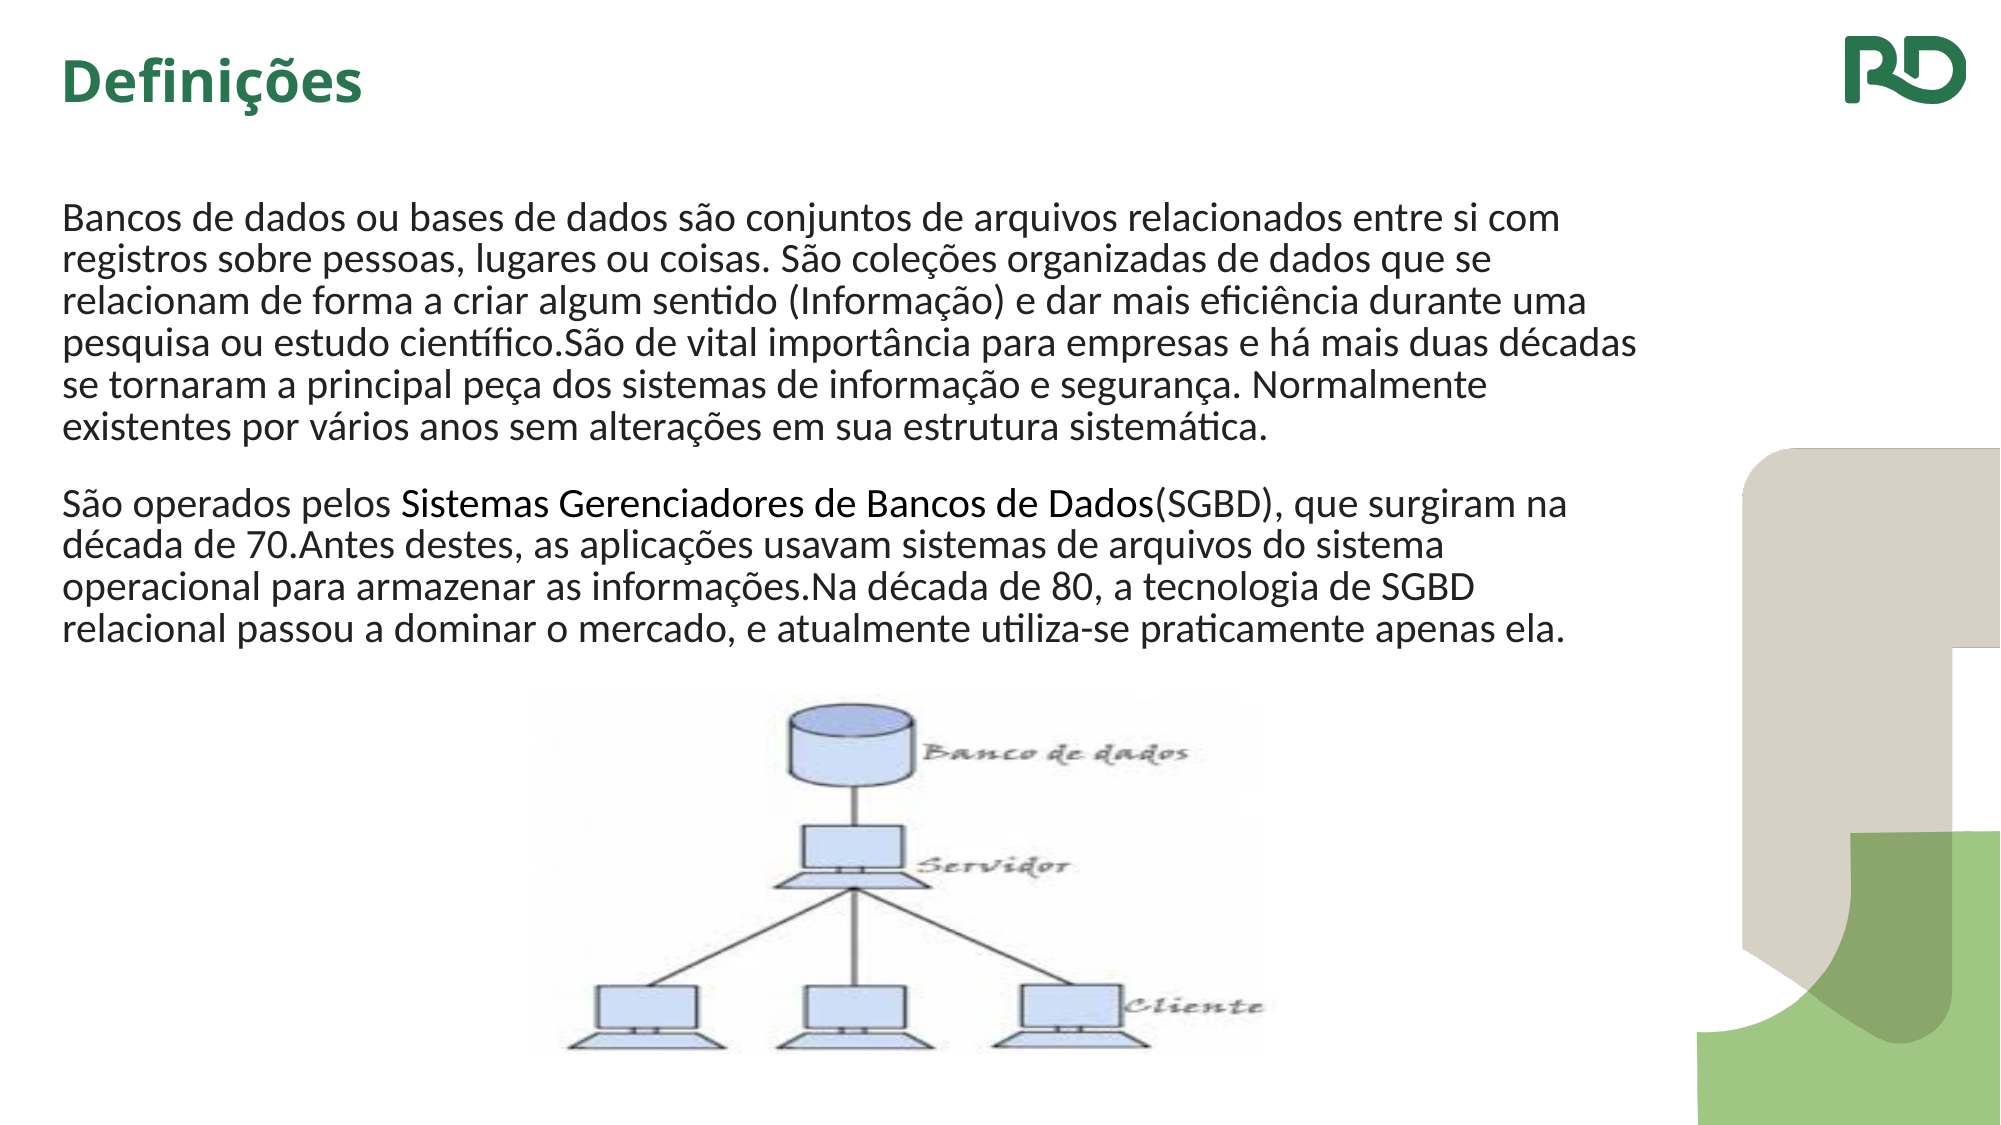

Definições
Bancos de dados ou bases de dados são conjuntos de arquivos relacionados entre si com registros sobre pessoas, lugares ou coisas. São coleções organizadas de dados que se relacionam de forma a criar algum sentido (Informação) e dar mais eficiência durante uma pesquisa ou estudo científico.São de vital importância para empresas e há mais duas décadas se tornaram a principal peça dos sistemas de informação e segurança. Normalmente existentes por vários anos sem alterações em sua estrutura sistemática.
São operados pelos Sistemas Gerenciadores de Bancos de Dados(SGBD), que surgiram na década de 70.Antes destes, as aplicações usavam sistemas de arquivos do sistema operacional para armazenar as informações.Na década de 80, a tecnologia de SGBD relacional passou a dominar o mercado, e atualmente utiliza-se praticamente apenas ela.